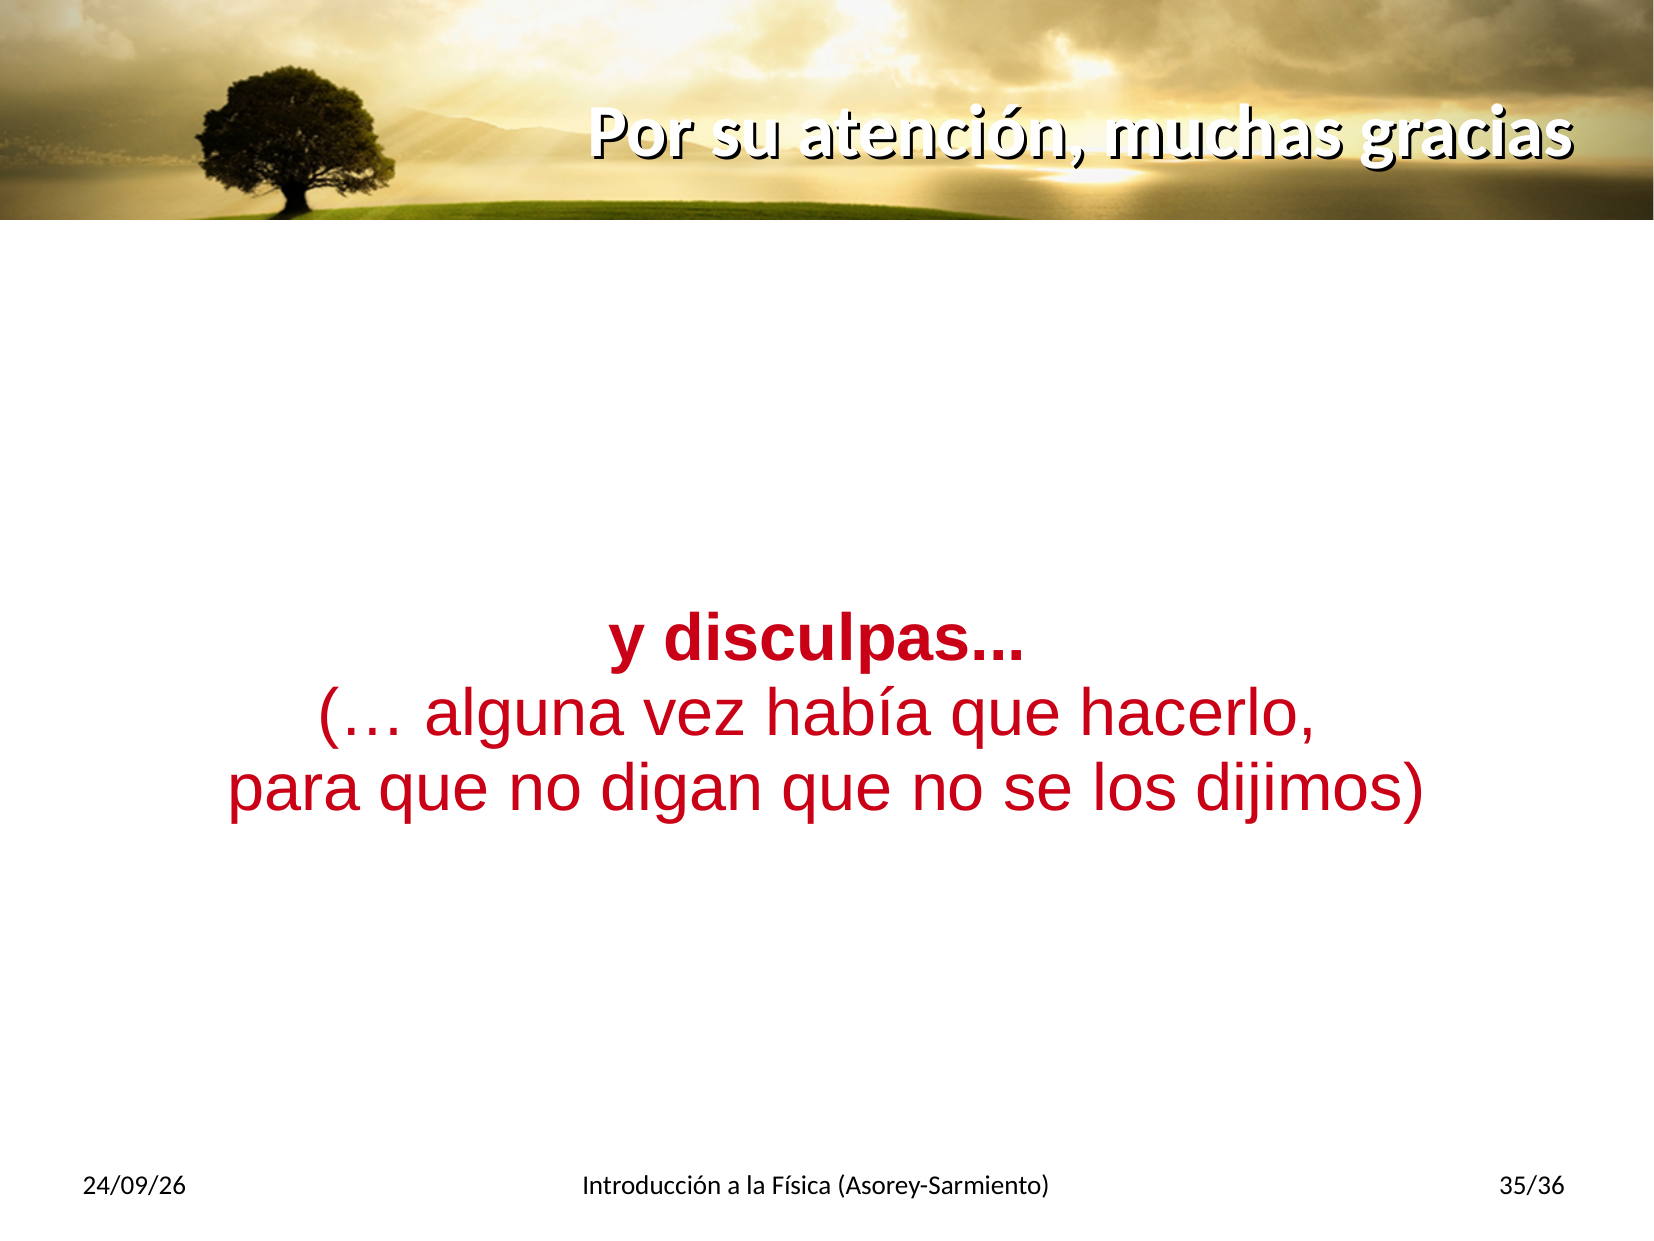

Por su atención, muchas gracias
# y disculpas...
(… alguna vez había que hacerlo,
para que no digan que no se los dijimos)
Introducción a la Física (Asorey-Sarmiento)
35